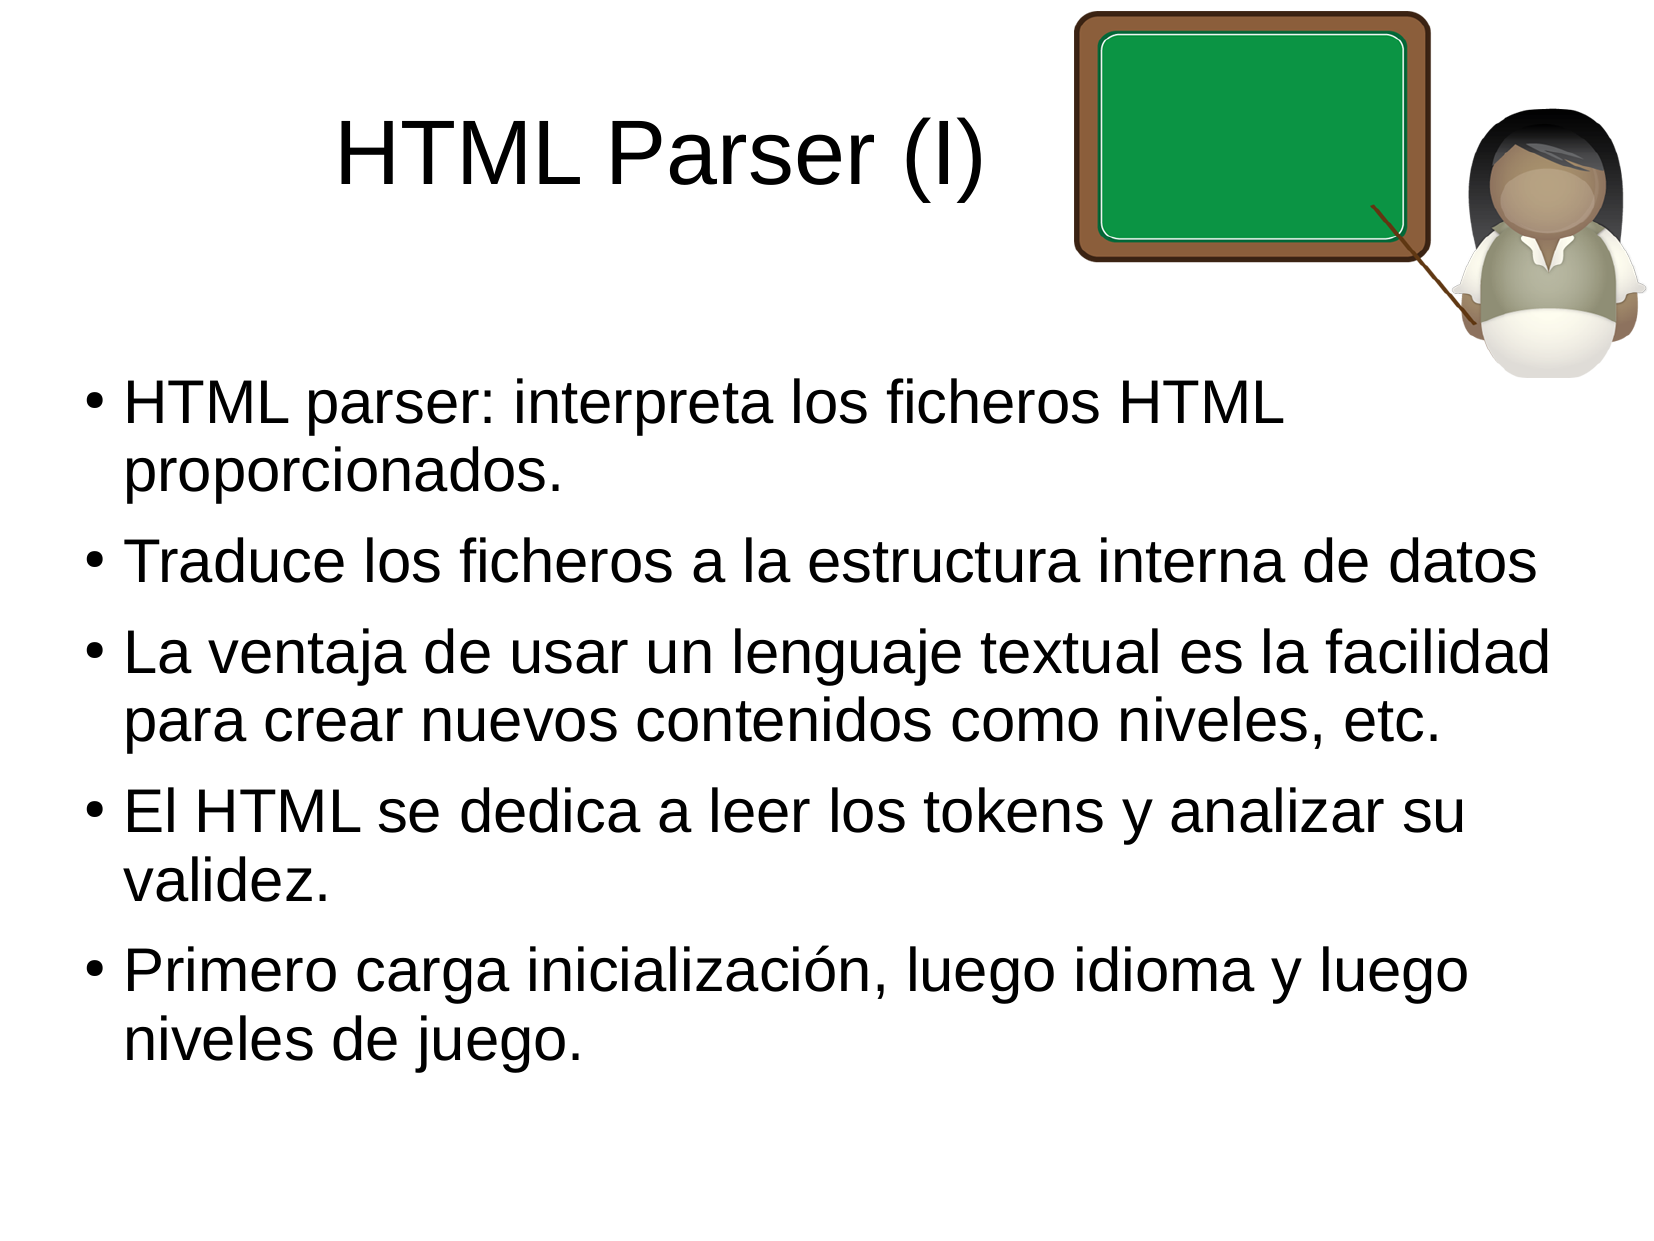

# HTML Parser (I)
HTML parser: interpreta los ficheros HTML proporcionados.
Traduce los ficheros a la estructura interna de datos
La ventaja de usar un lenguaje textual es la facilidad para crear nuevos contenidos como niveles, etc.
El HTML se dedica a leer los tokens y analizar su validez.
Primero carga inicialización, luego idioma y luego niveles de juego.